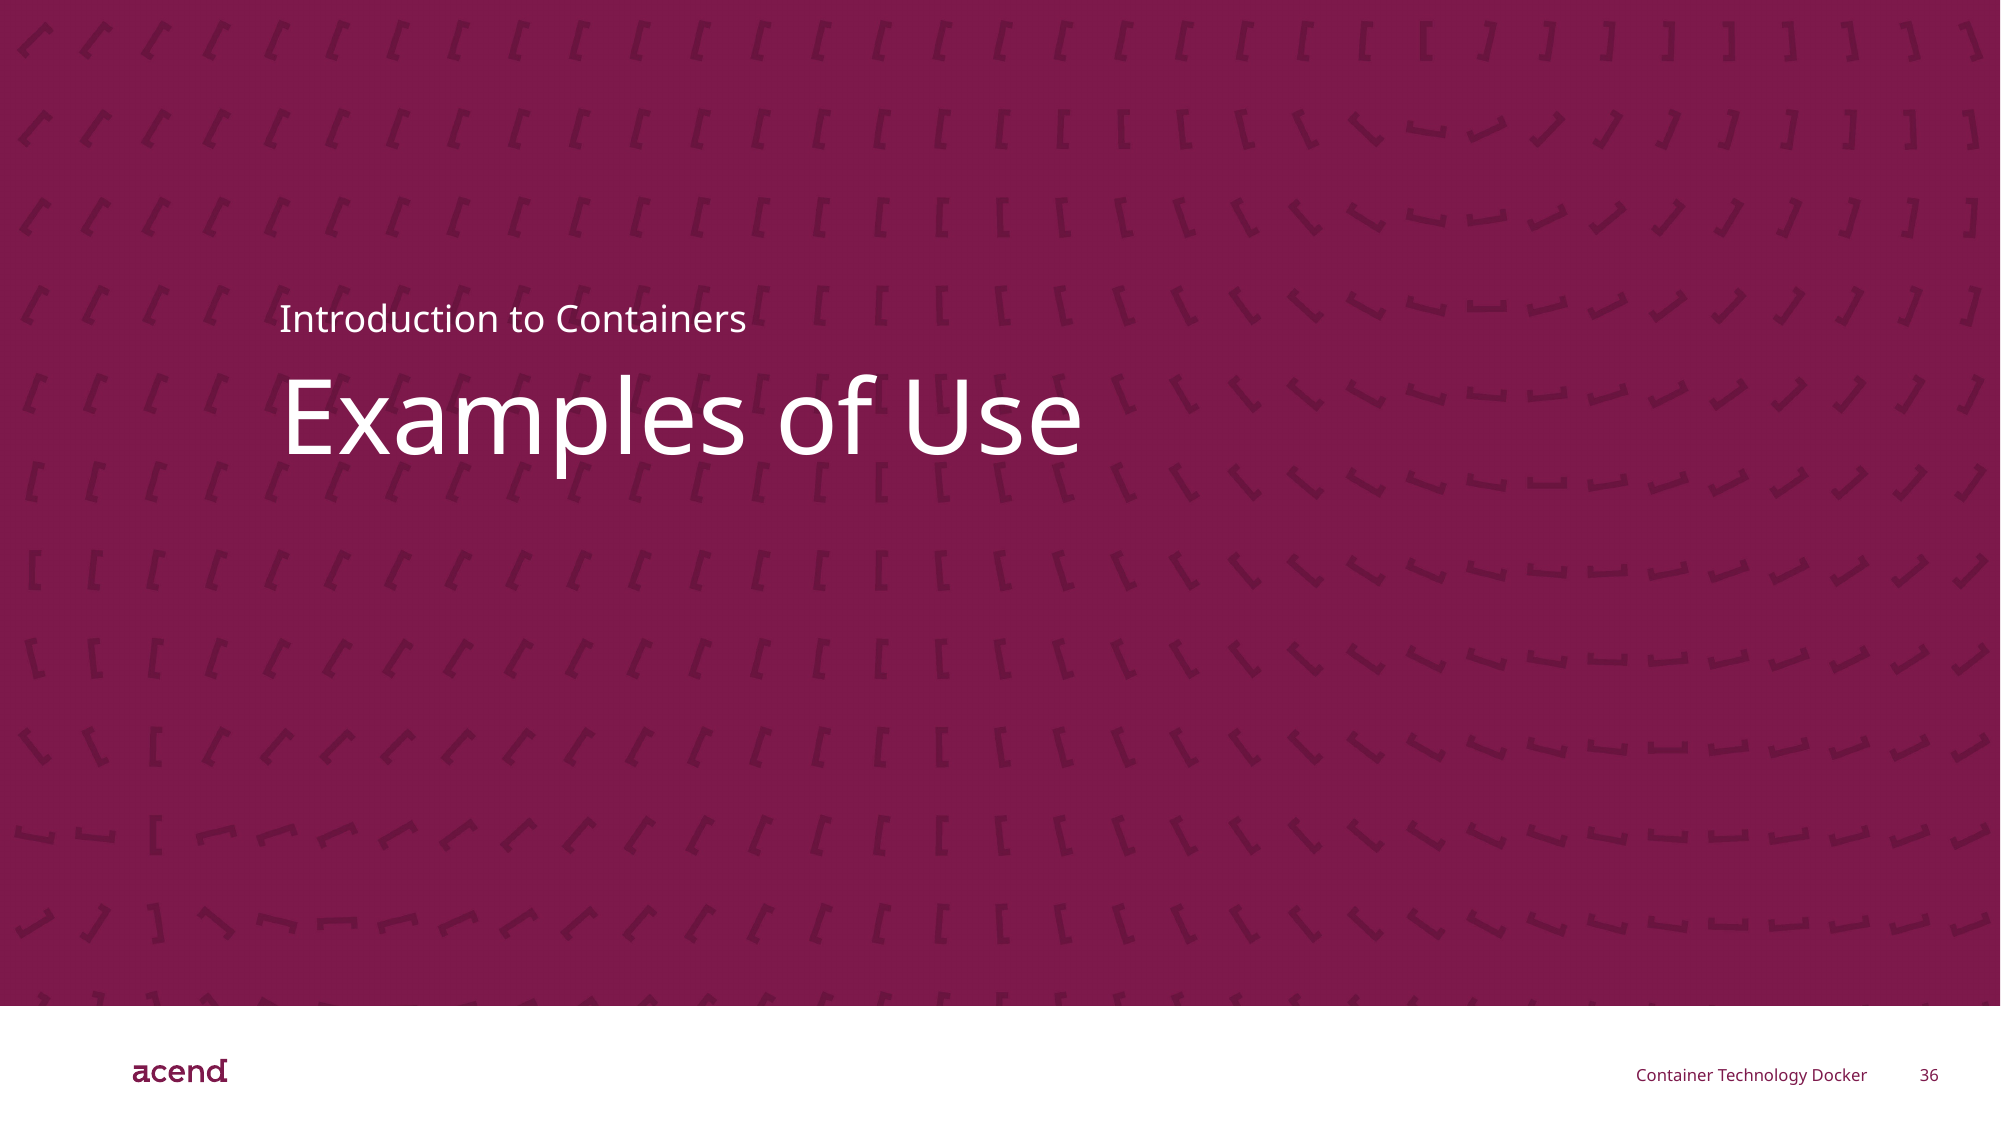

Introduction to Containers
# Examples of Use
Container Technology Docker
36